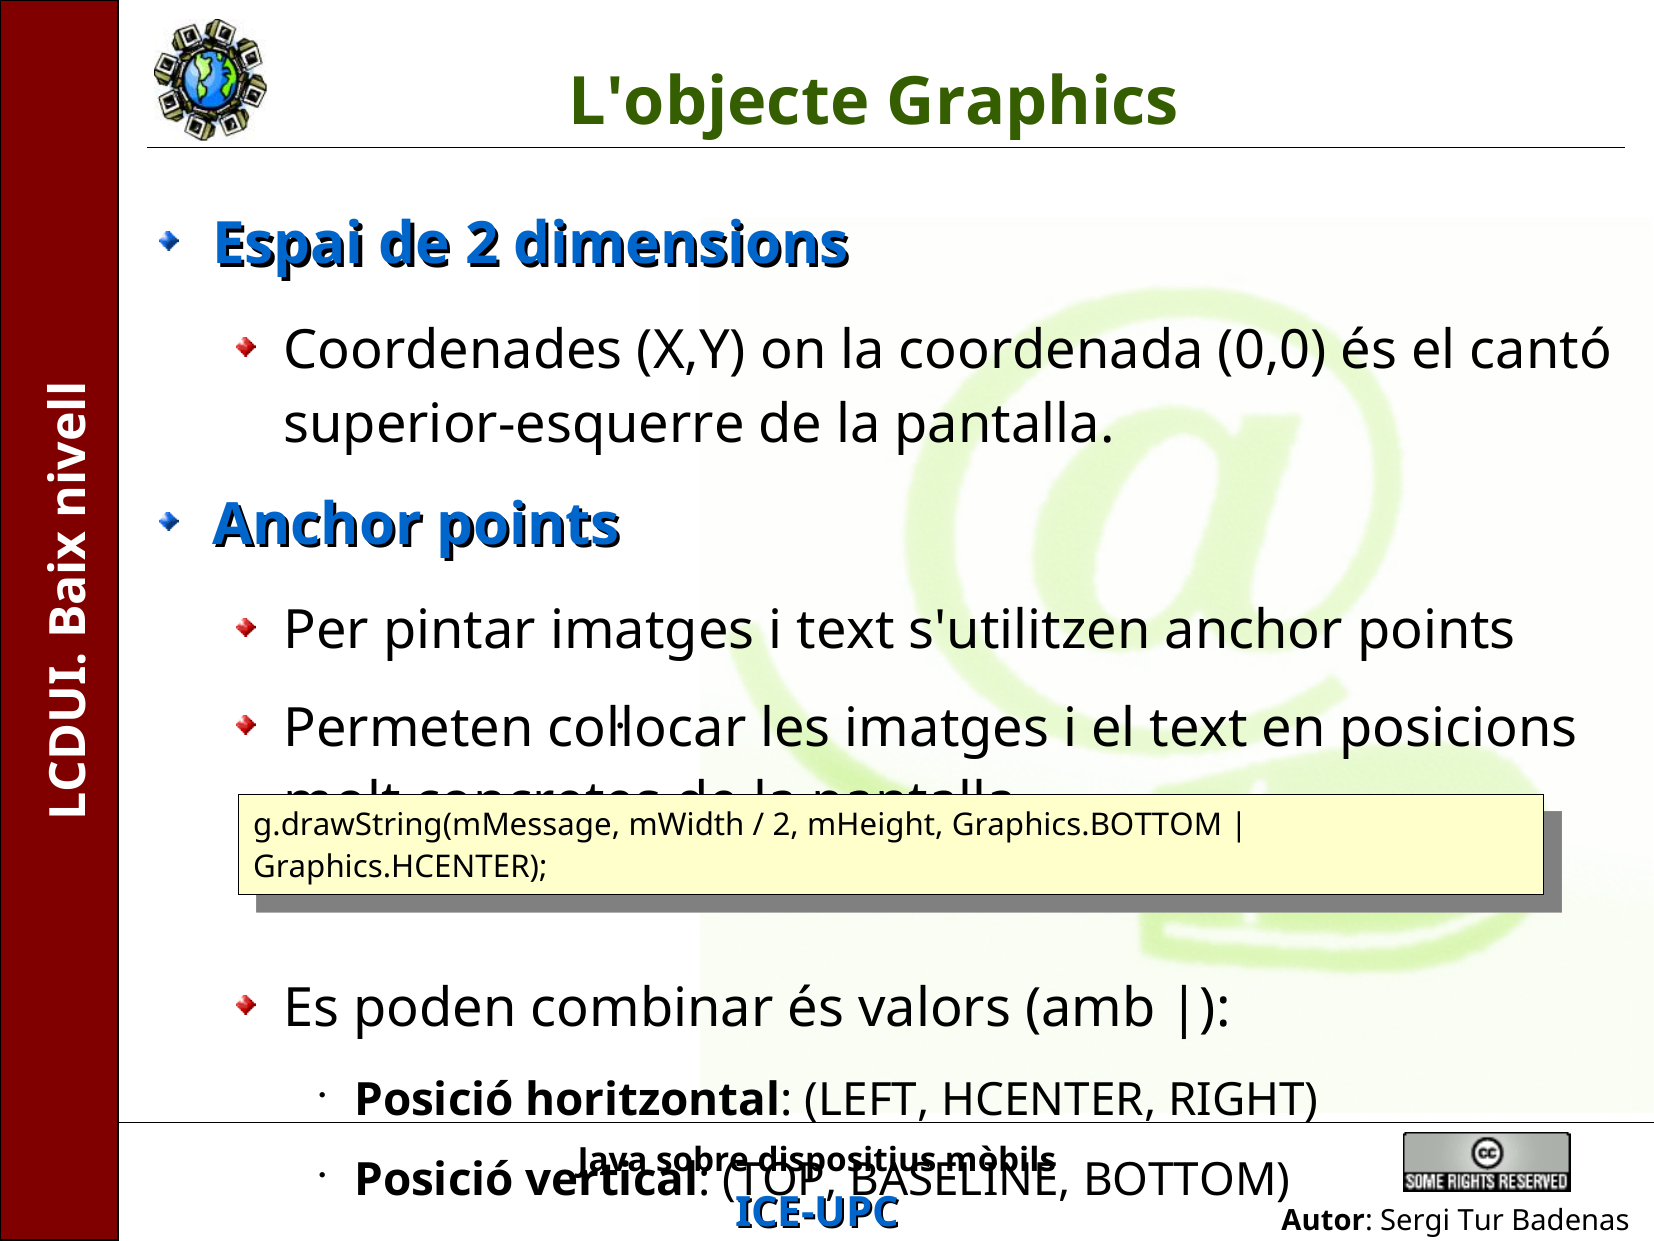

# L'objecte Graphics
Espai de 2 dimensions
Coordenades (X,Y) on la coordenada (0,0) és el cantó superior-esquerre de la pantalla.
Anchor points
Per pintar imatges i text s'utilitzen anchor points
Permeten col·locar les imatges i el text en posicions molt concretes de la pantalla.
Es poden combinar és valors (amb |):
Posició horitzontal: (LEFT, HCENTER, RIGHT)
Posició vertical: (TOP, BASELINE, BOTTOM)
g.drawString(mMessage, mWidth / 2, mHeight, Graphics.BOTTOM | Graphics.HCENTER);